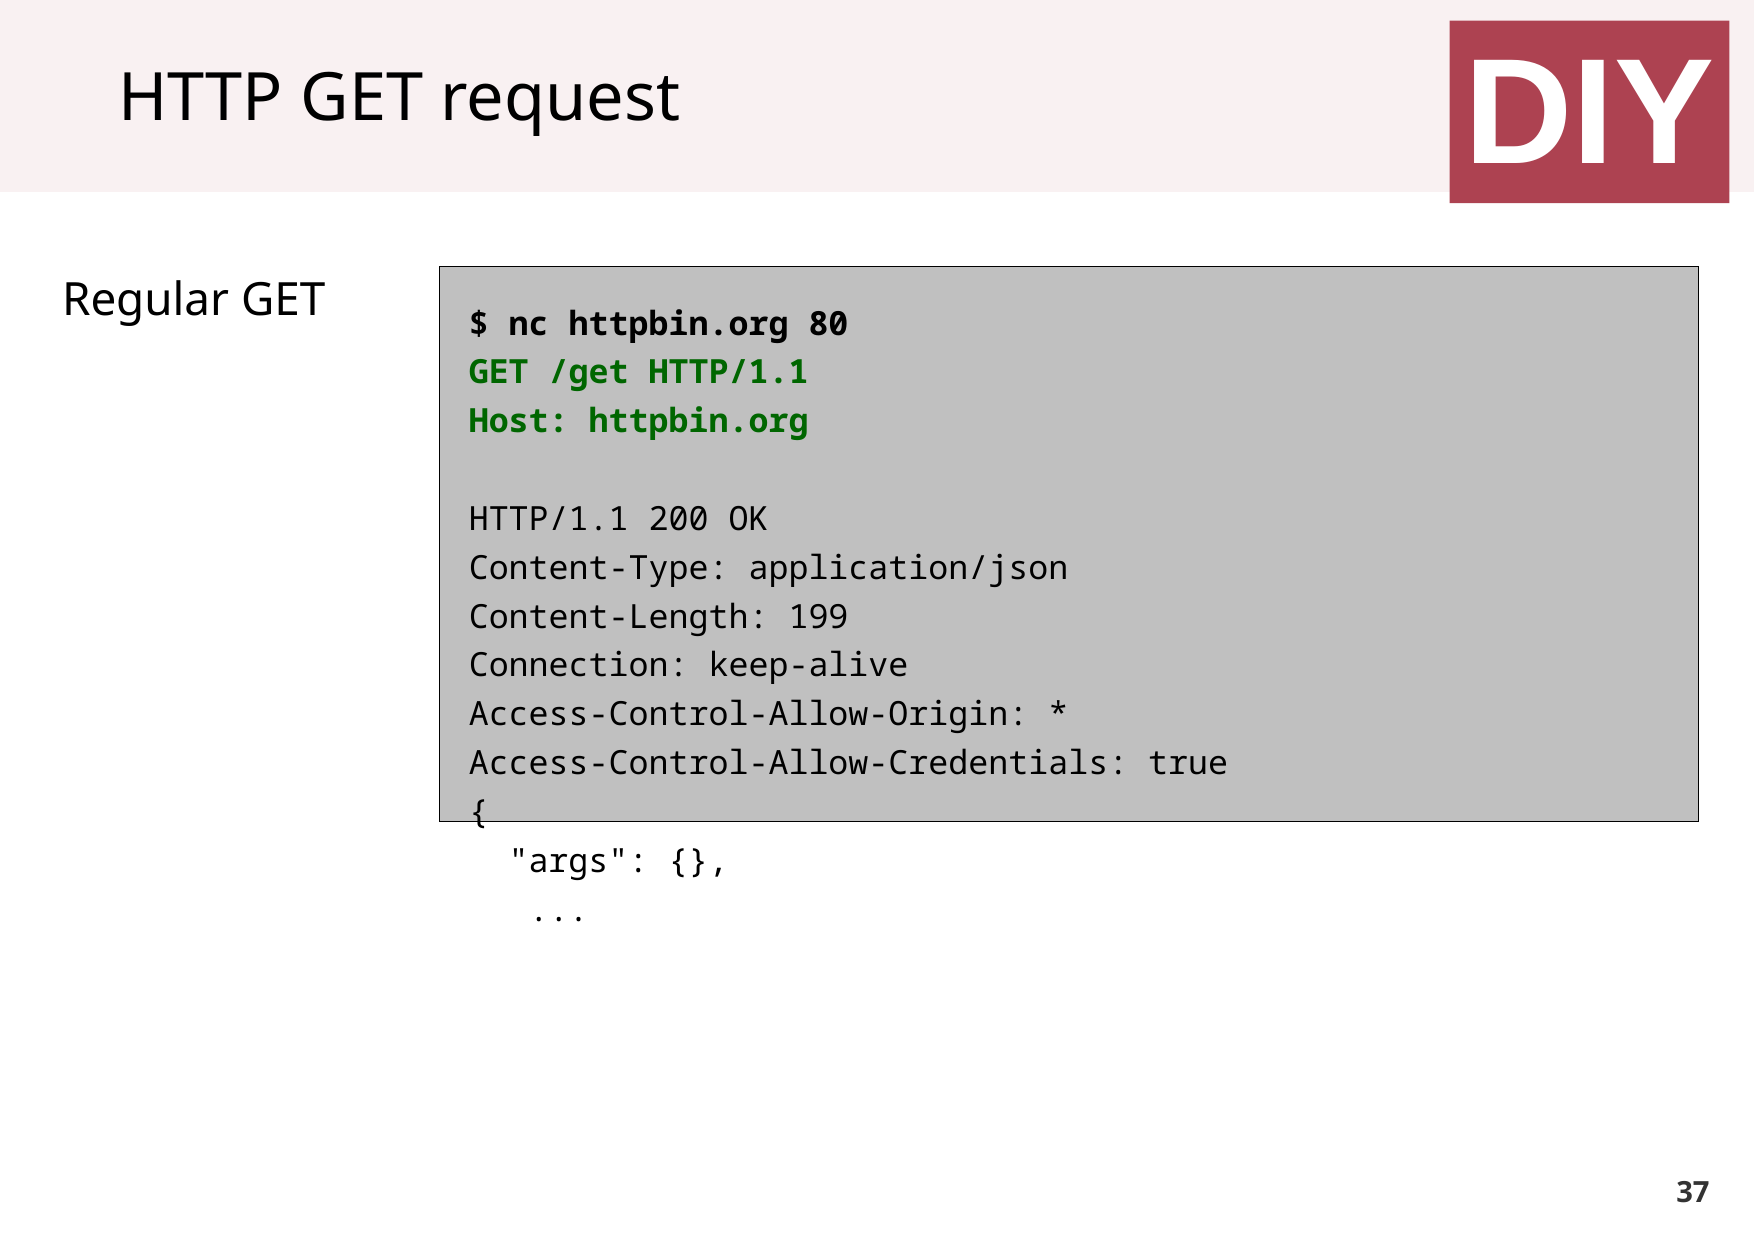

# HTTP GET request
DIY
Regular GET
$ nc httpbin.org 80
GET /get HTTP/1.1
Host: httpbin.org
HTTP/1.1 200 OK
Content-Type: application/json
Content-Length: 199
Connection: keep-alive
Access-Control-Allow-Origin: *
Access-Control-Allow-Credentials: true
{
 "args": {},
 ...
37
Confiabilidad y control de flujo